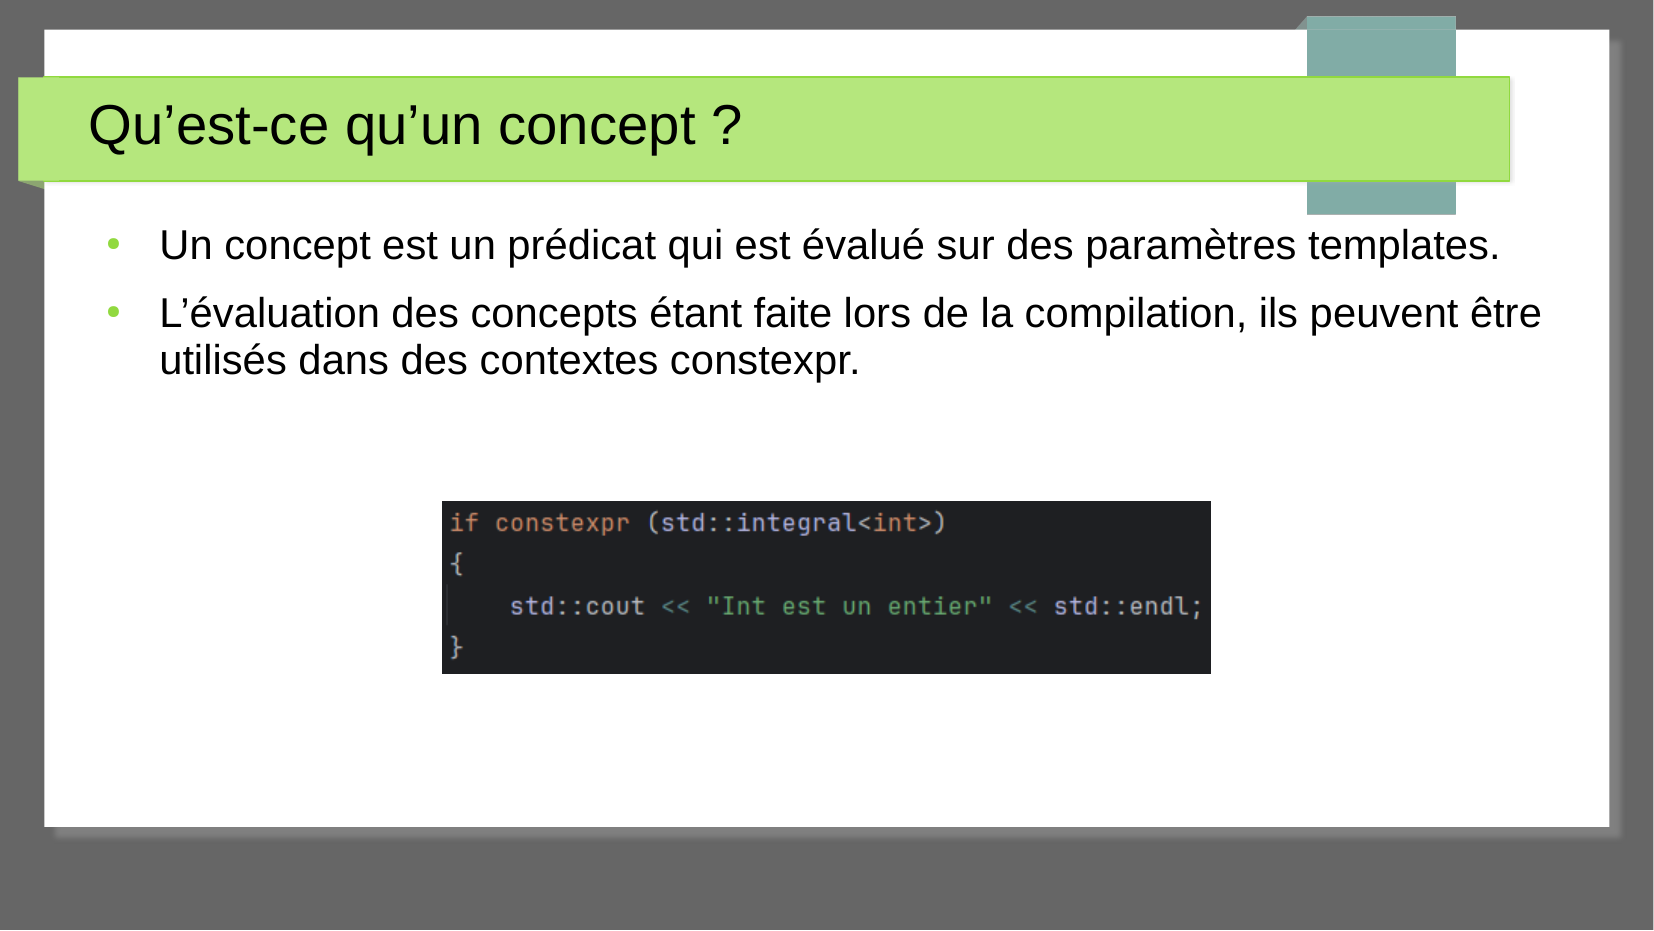

# Qu’est-ce qu’un concept ?
Un concept est un prédicat qui est évalué sur des paramètres templates.
L’évaluation des concepts étant faite lors de la compilation, ils peuvent être utilisés dans des contextes constexpr.